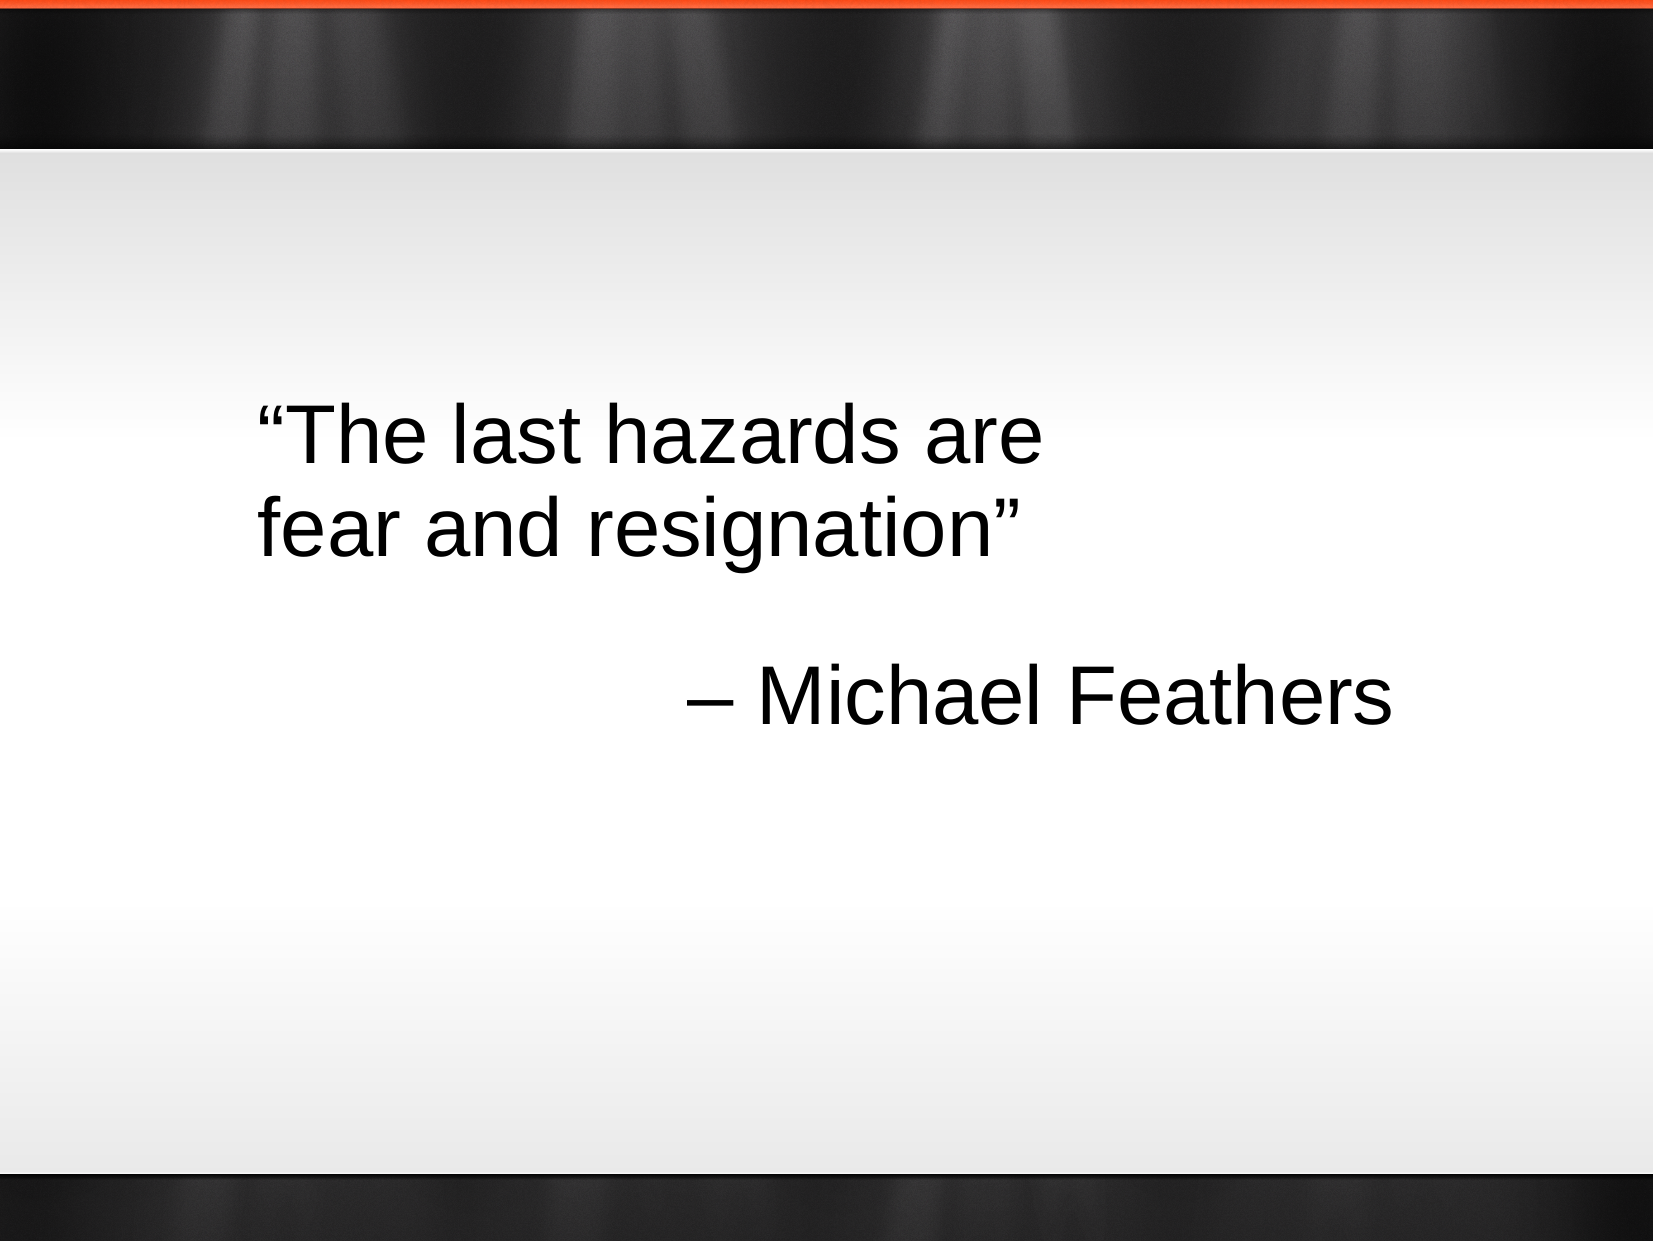

# “The last hazards are
fear and resignation”
– Michael Feathers